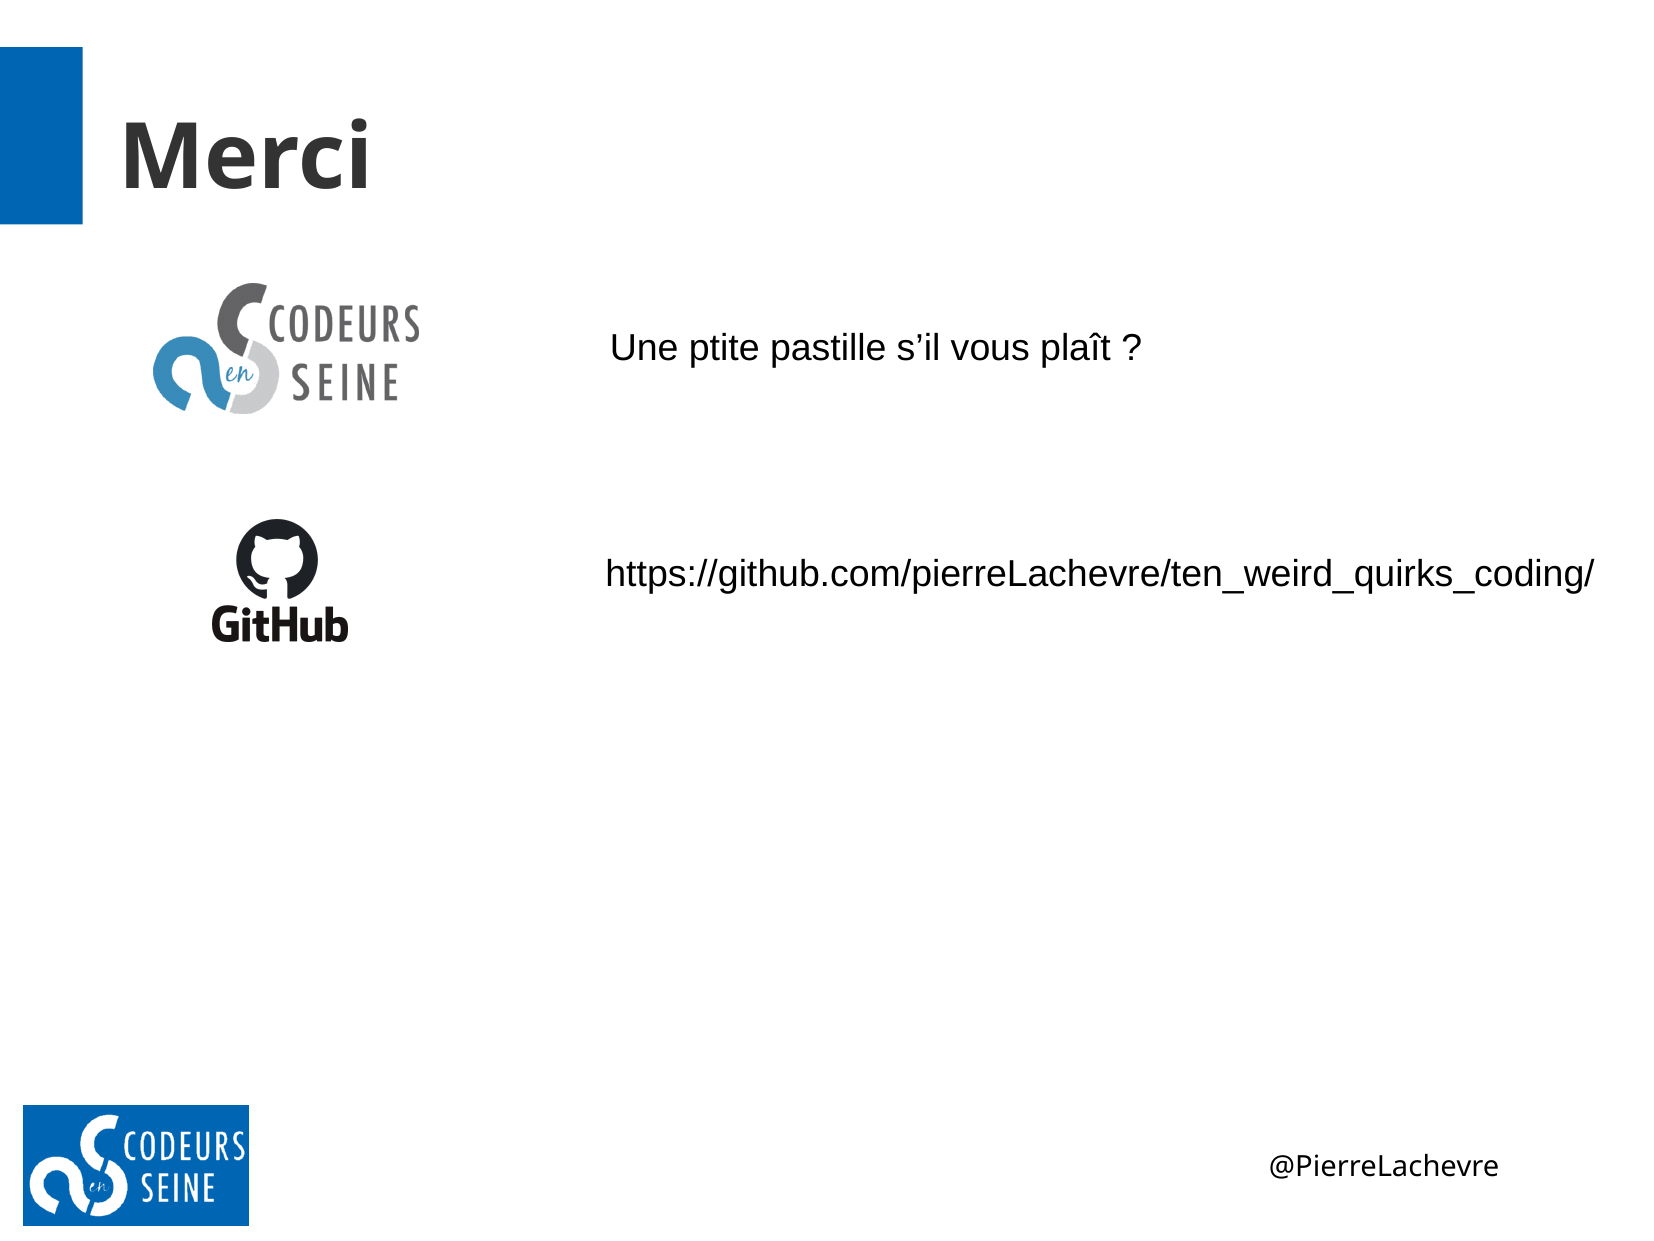

# Merci
Une ptite pastille s’il vous plaît ?
https://github.com/pierreLachevre/ten_weird_quirks_coding/